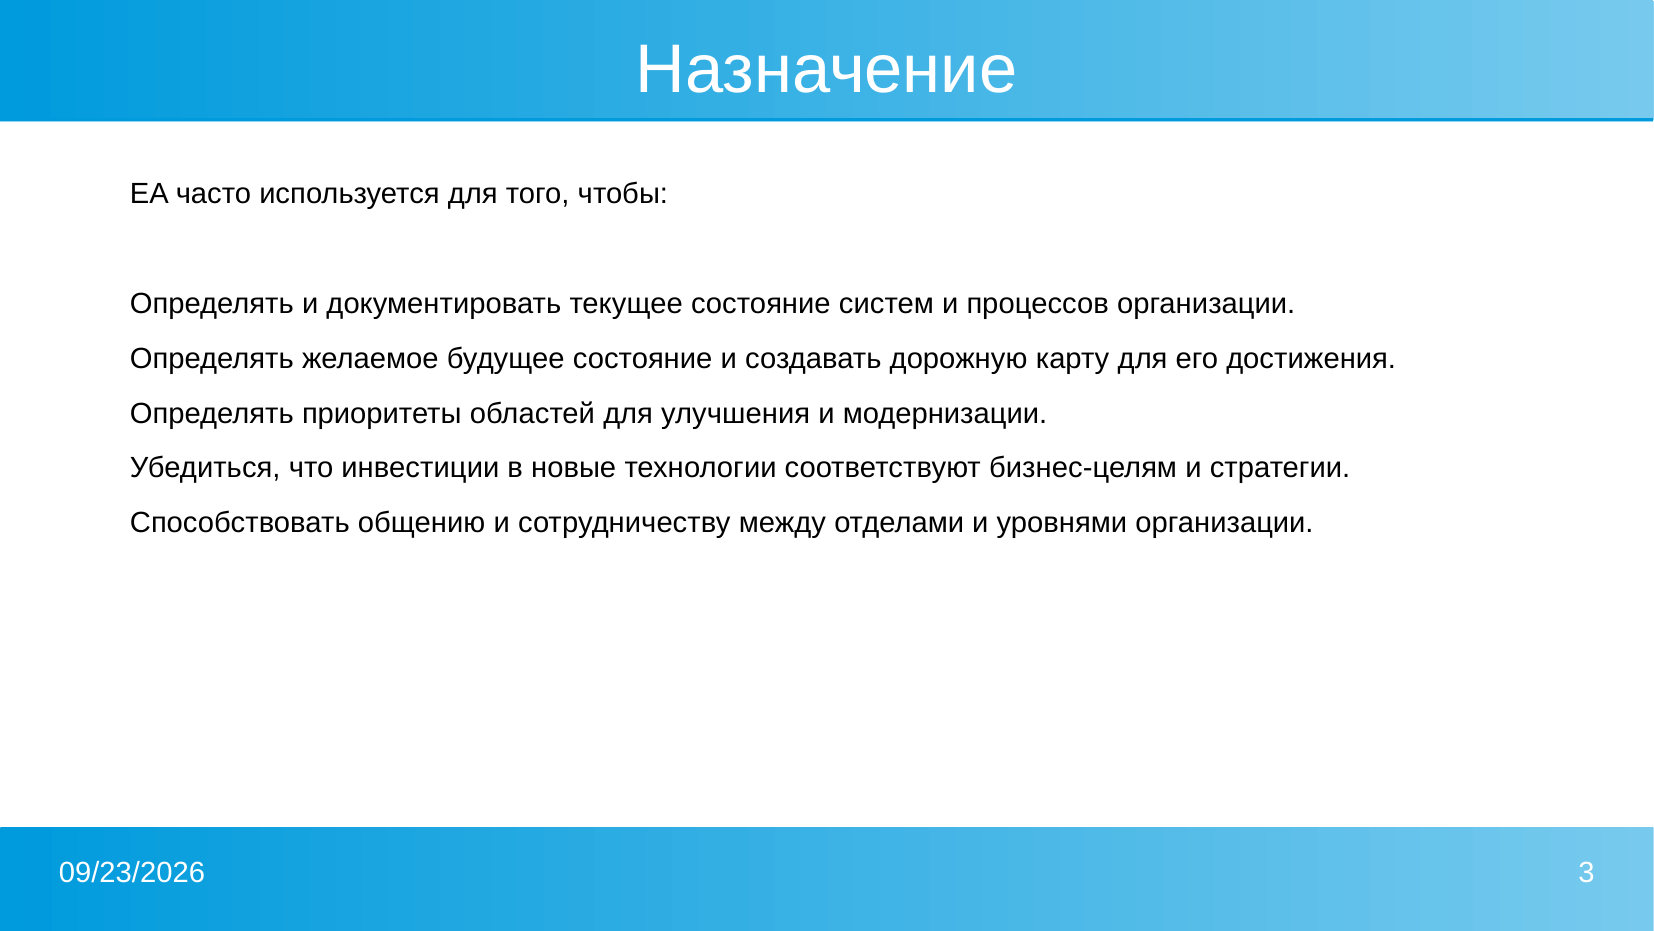

# Назначение
EA часто используется для того, чтобы:
Определять и документировать текущее состояние систем и процессов организации.
Определять желаемое будущее состояние и создавать дорожную карту для его достижения.
Определять приоритеты областей для улучшения и модернизации.
Убедиться, что инвестиции в новые технологии соответствуют бизнес-целям и стратегии.
Способствовать общению и сотрудничеству между отделами и уровнями организации.
3